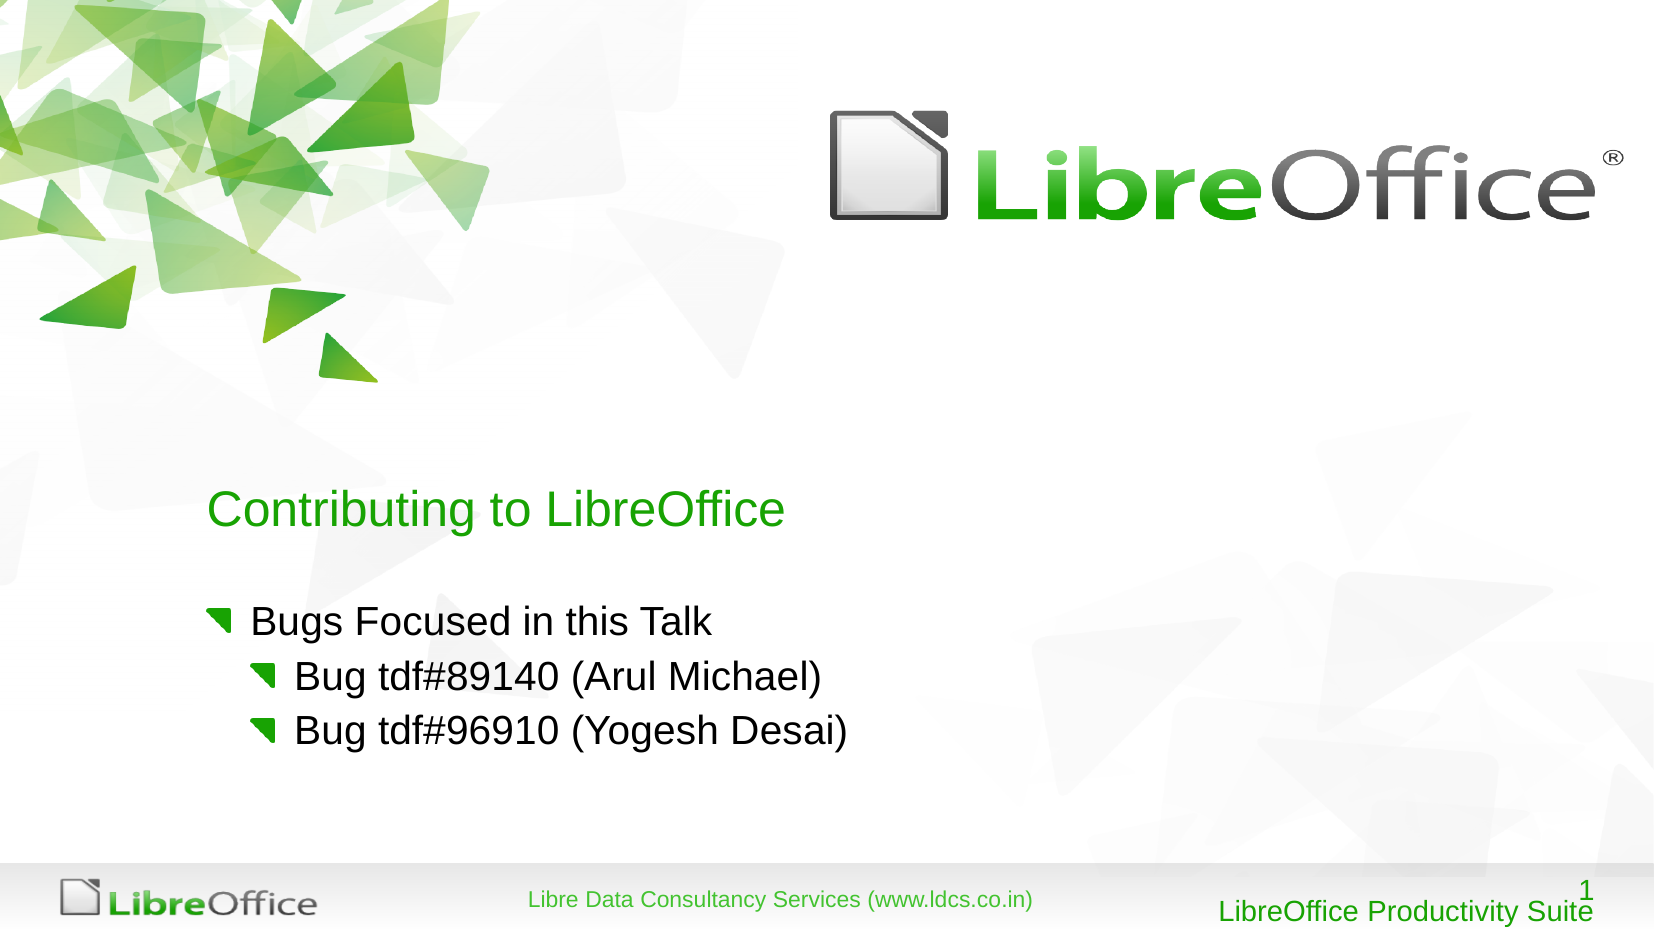

# Contributing to LibreOffice
Bugs Focused in this Talk
Bug tdf#89140 (Arul Michael)
Bug tdf#96910 (Yogesh Desai)
1
| Libre Data Consultancy Services (www.ldcs.co.in) |
| --- |
LibreOffice Productivity Suite